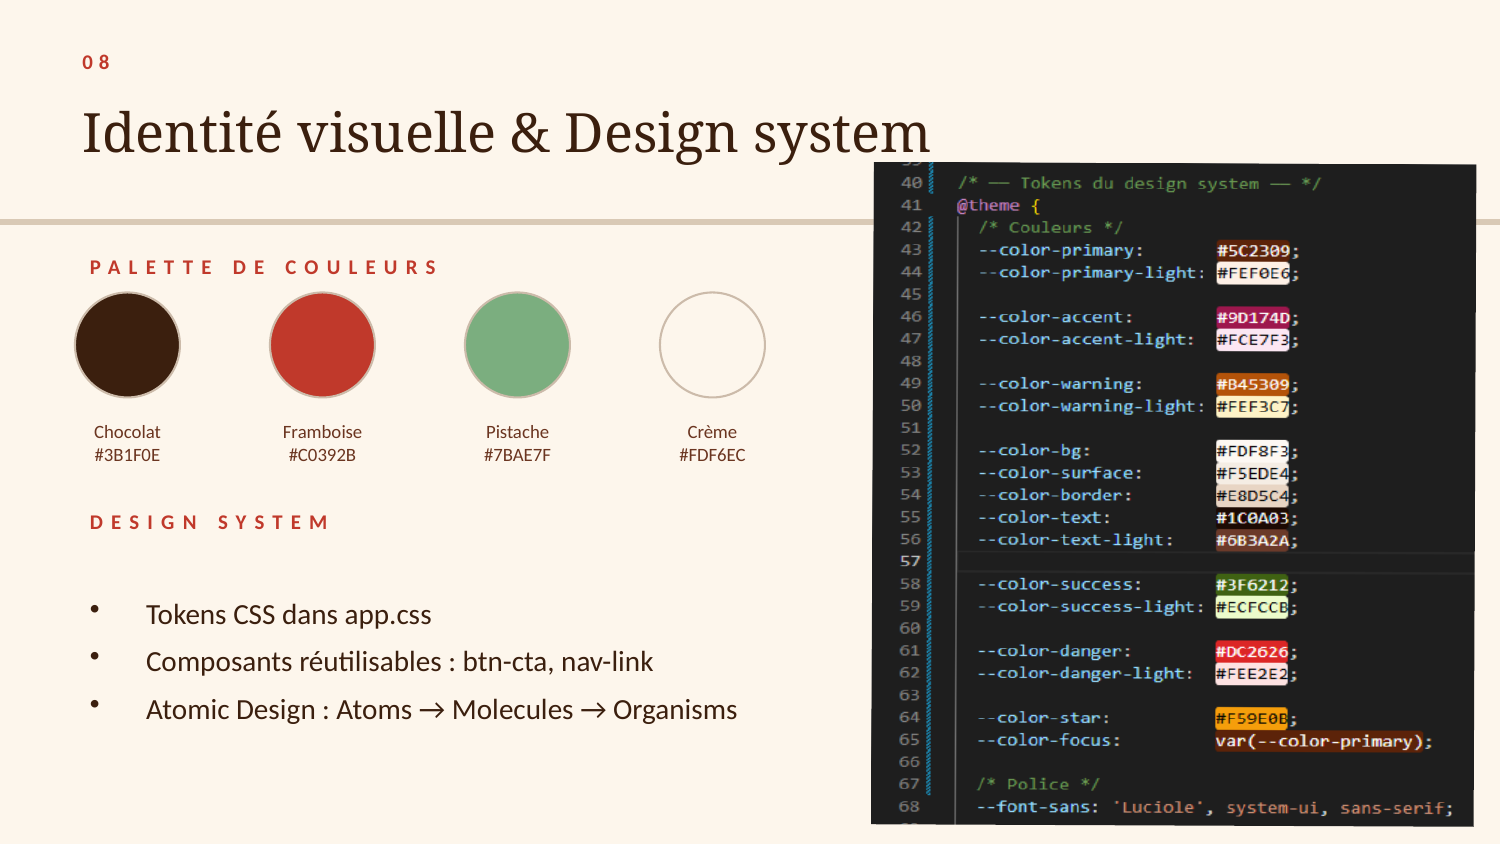

08
Identité visuelle & Design system
PALETTE DE COULEURS
Chocolat
#3B1F0E
Framboise
#C0392B
Pistache
#7BAE7F
Crème
#FDF6EC
DESIGN SYSTEM
Tokens CSS dans app.css
Composants réutilisables : btn-cta, nav-link
Atomic Design : Atoms → Molecules → Organisms